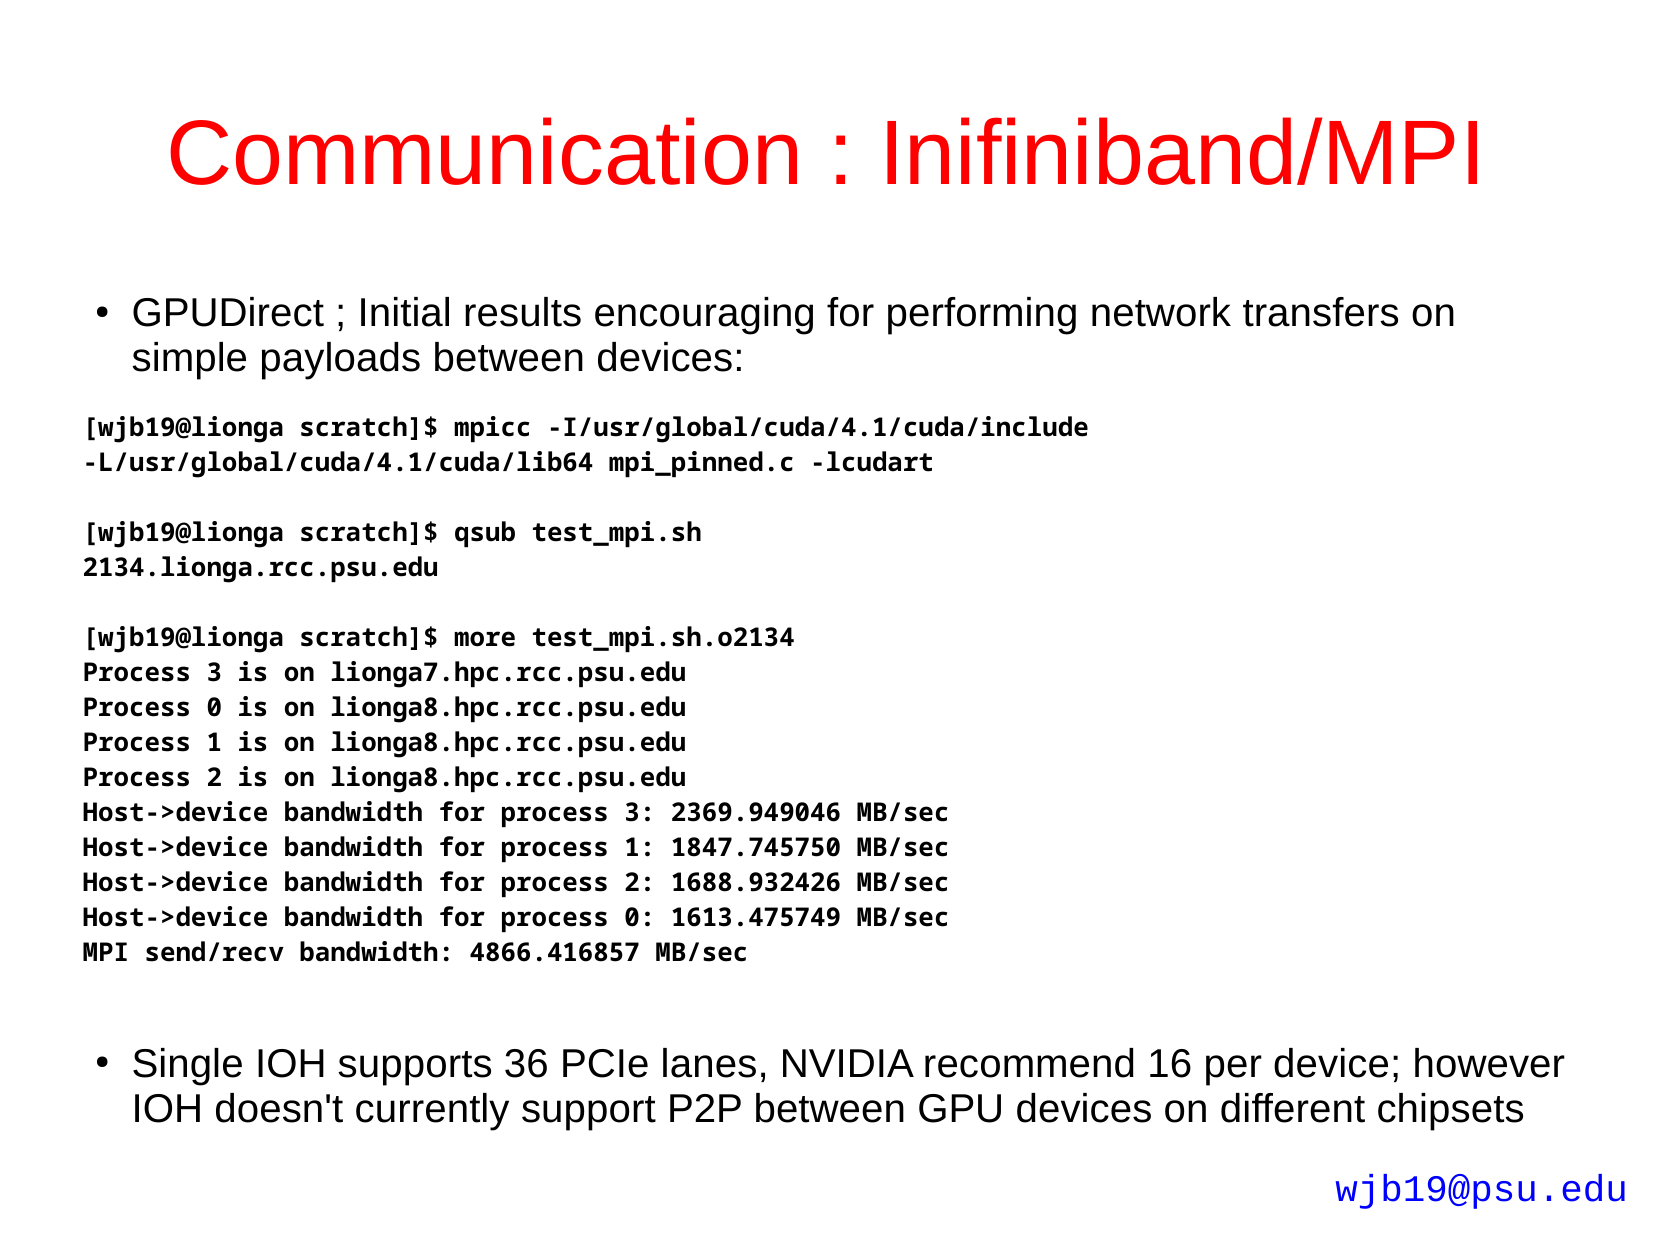

# Communication : Inifiniband/MPI
GPUDirect ; Initial results encouraging for performing network transfers on simple payloads between devices:
[wjb19@lionga scratch]$ mpicc -I/usr/global/cuda/4.1/cuda/include -L/usr/global/cuda/4.1/cuda/lib64 mpi_pinned.c -lcudart
[wjb19@lionga scratch]$ qsub test_mpi.sh
2134.lionga.rcc.psu.edu
[wjb19@lionga scratch]$ more test_mpi.sh.o2134
Process 3 is on lionga7.hpc.rcc.psu.edu
Process 0 is on lionga8.hpc.rcc.psu.edu
Process 1 is on lionga8.hpc.rcc.psu.edu
Process 2 is on lionga8.hpc.rcc.psu.edu
Host->device bandwidth for process 3: 2369.949046 MB/sec
Host->device bandwidth for process 1: 1847.745750 MB/sec
Host->device bandwidth for process 2: 1688.932426 MB/sec
Host->device bandwidth for process 0: 1613.475749 MB/sec
MPI send/recv bandwidth: 4866.416857 MB/sec
Single IOH supports 36 PCIe lanes, NVIDIA recommend 16 per device; however IOH doesn't currently support P2P between GPU devices on different chipsets
wjb19@psu.edu